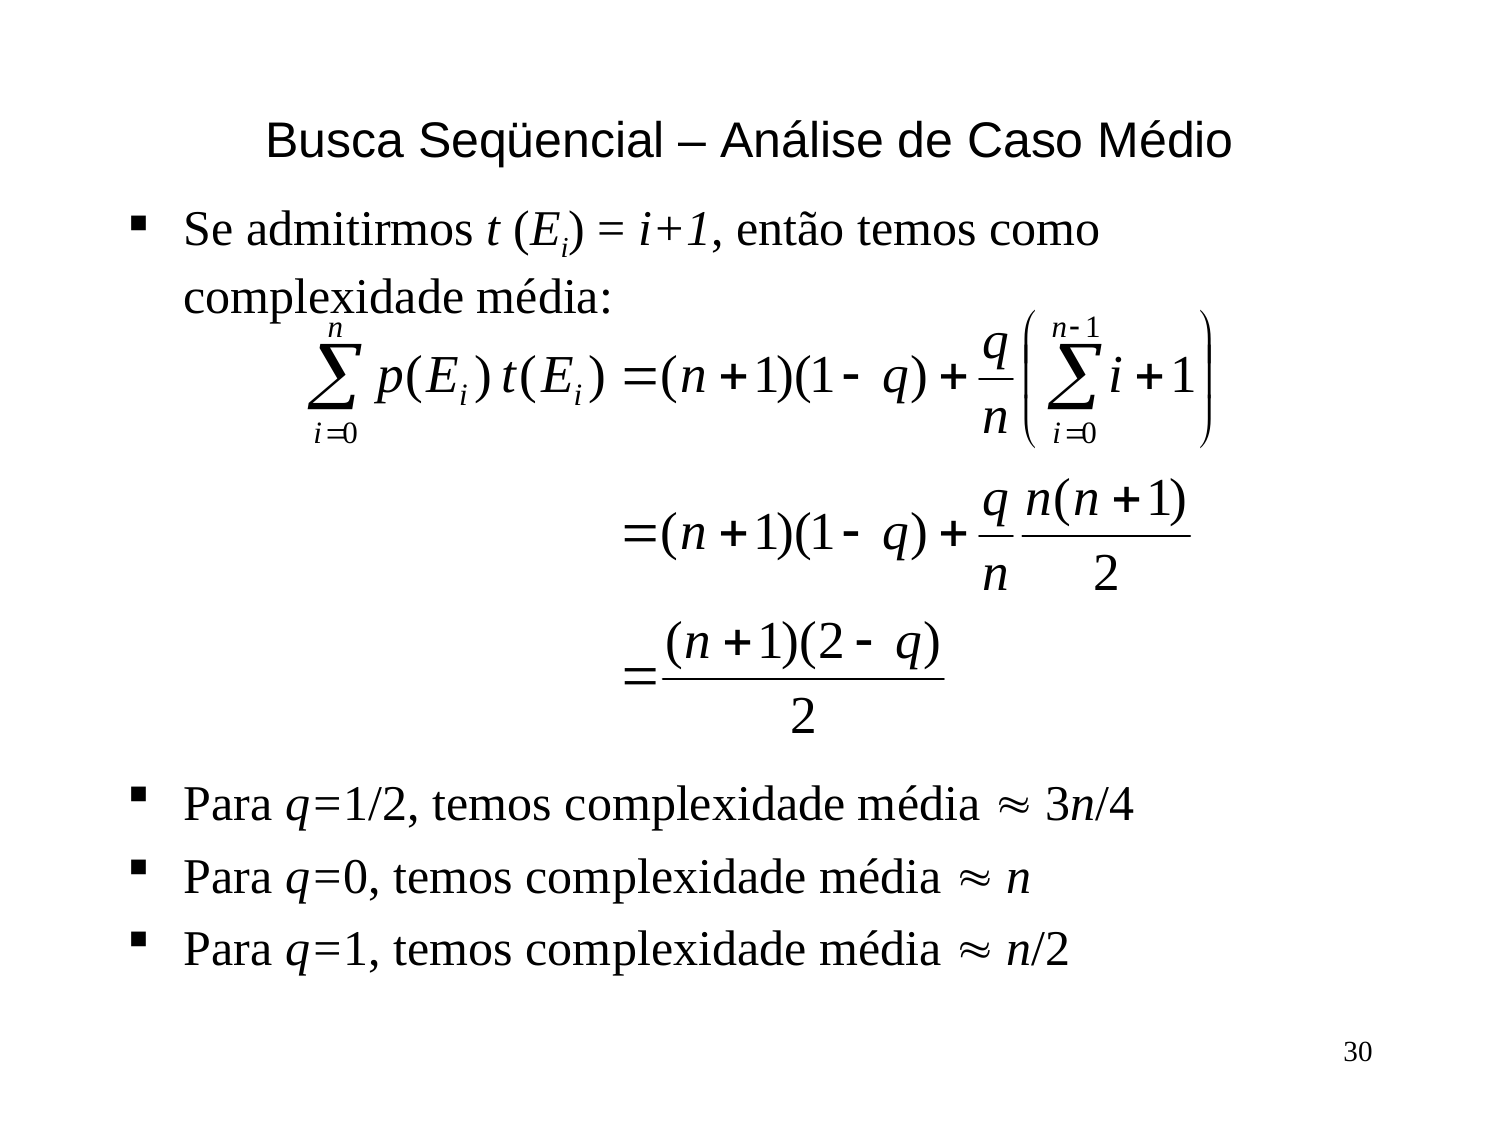

# Busca Seqüencial – Análise de Caso Médio
Se admitirmos t (Ei) = i+1, então temos como complexidade média:
Para q=1/2, temos complexidade média  3n/4
Para q=0, temos complexidade média  n
Para q=1, temos complexidade média  n/2
30